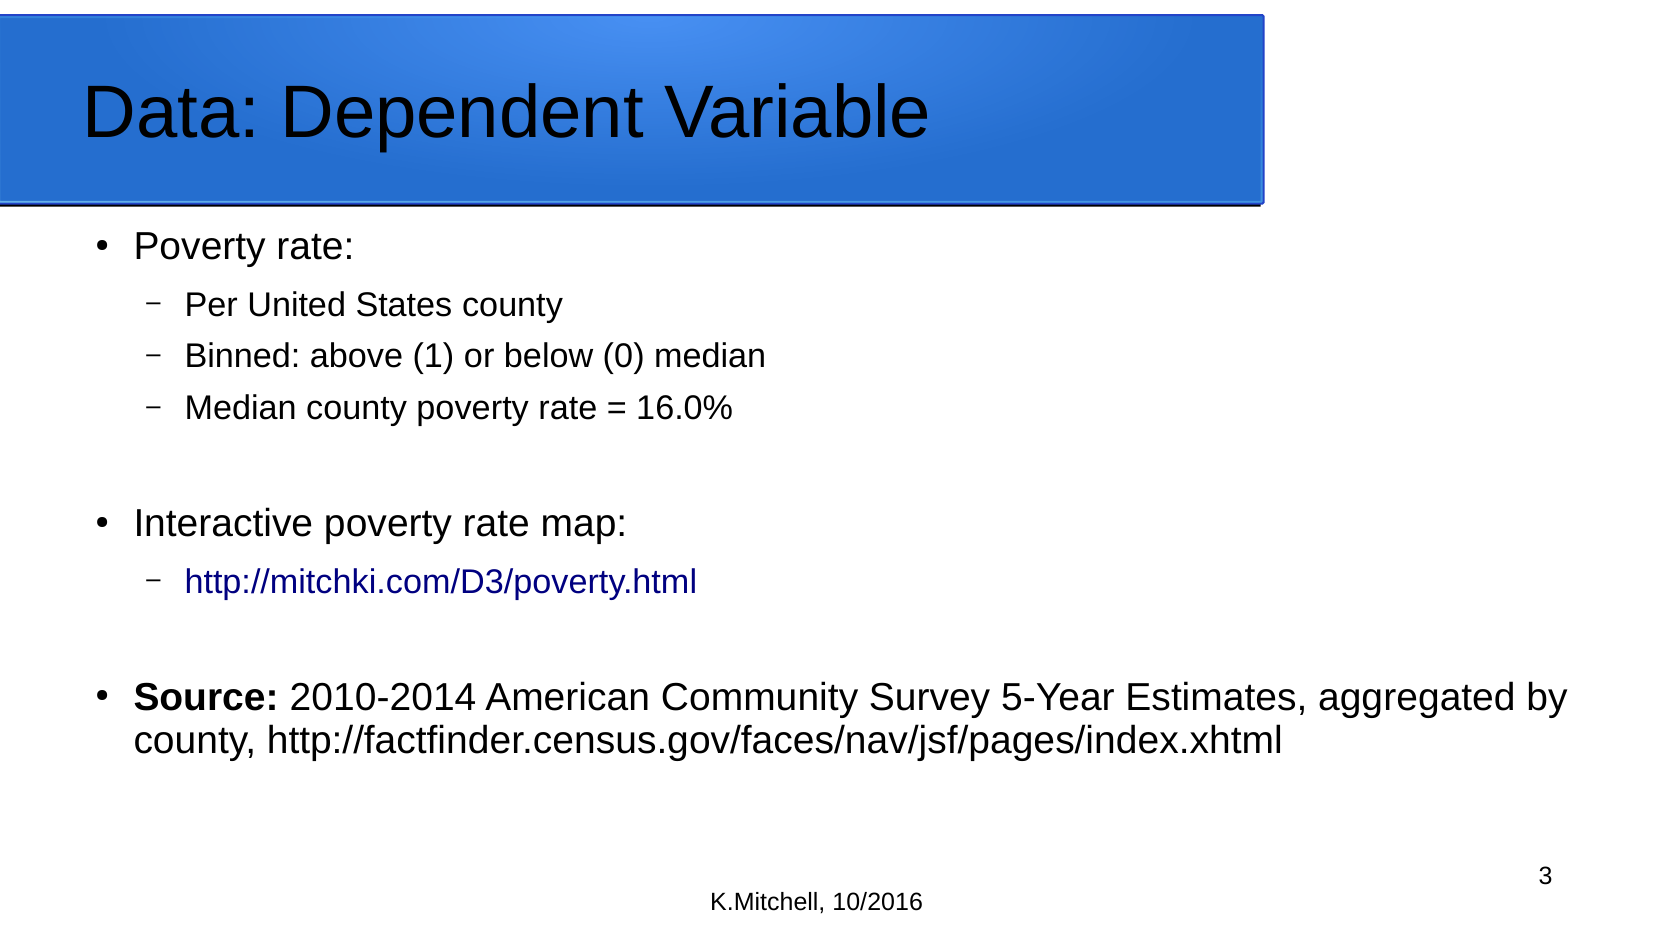

# Data: Dependent Variable
Poverty rate:
Per United States county
Binned: above (1) or below (0) median
Median county poverty rate = 16.0%
Interactive poverty rate map:
http://mitchki.com/D3/poverty.html
Source: 2010-2014 American Community Survey 5-Year Estimates, aggregated by county, http://factfinder.census.gov/faces/nav/jsf/pages/index.xhtml